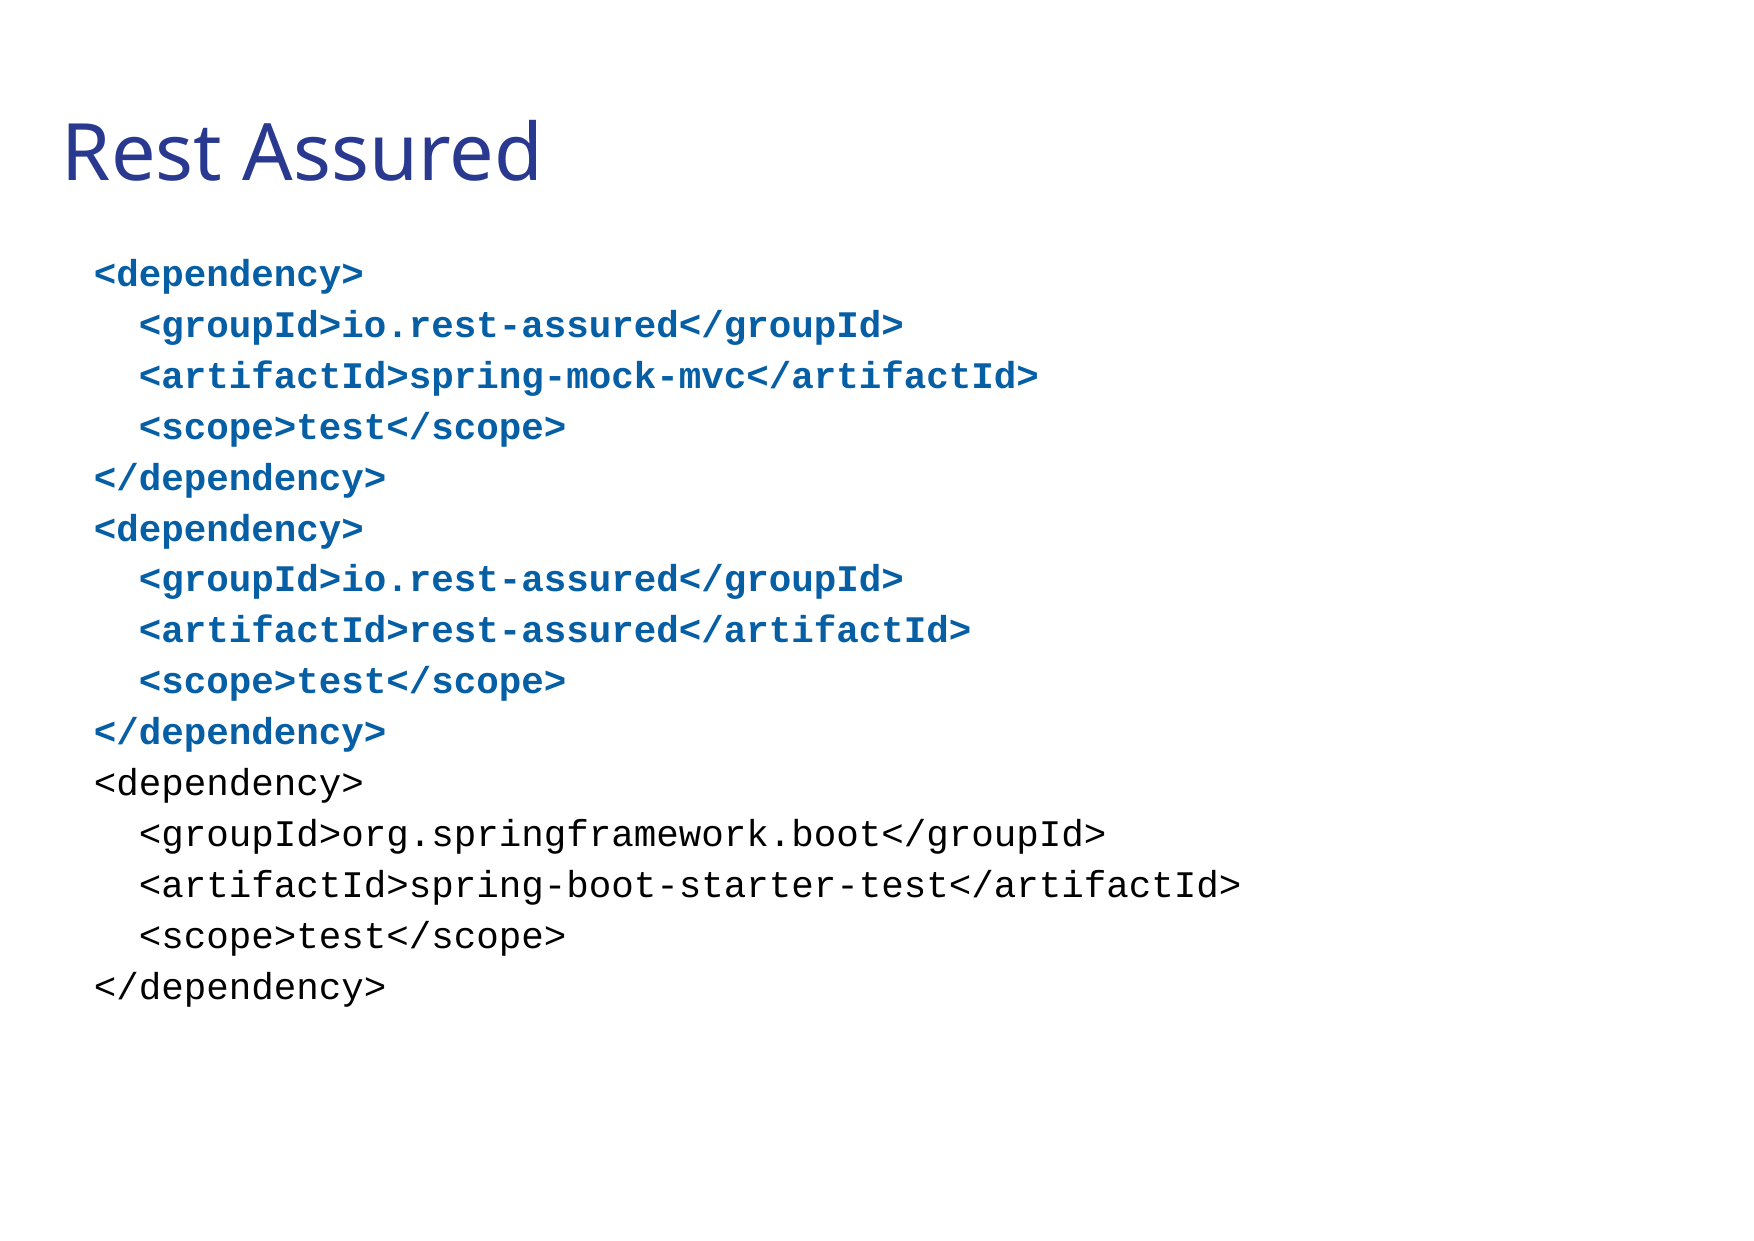

# Rest Assured
<dependency>
 <groupId>io.rest-assured</groupId>
 <artifactId>spring-mock-mvc</artifactId>
 <scope>test</scope>
</dependency>
<dependency>
 <groupId>io.rest-assured</groupId>
 <artifactId>rest-assured</artifactId>
 <scope>test</scope>
</dependency>
<dependency>
 <groupId>org.springframework.boot</groupId>
 <artifactId>spring-boot-starter-test</artifactId>
 <scope>test</scope>
</dependency>